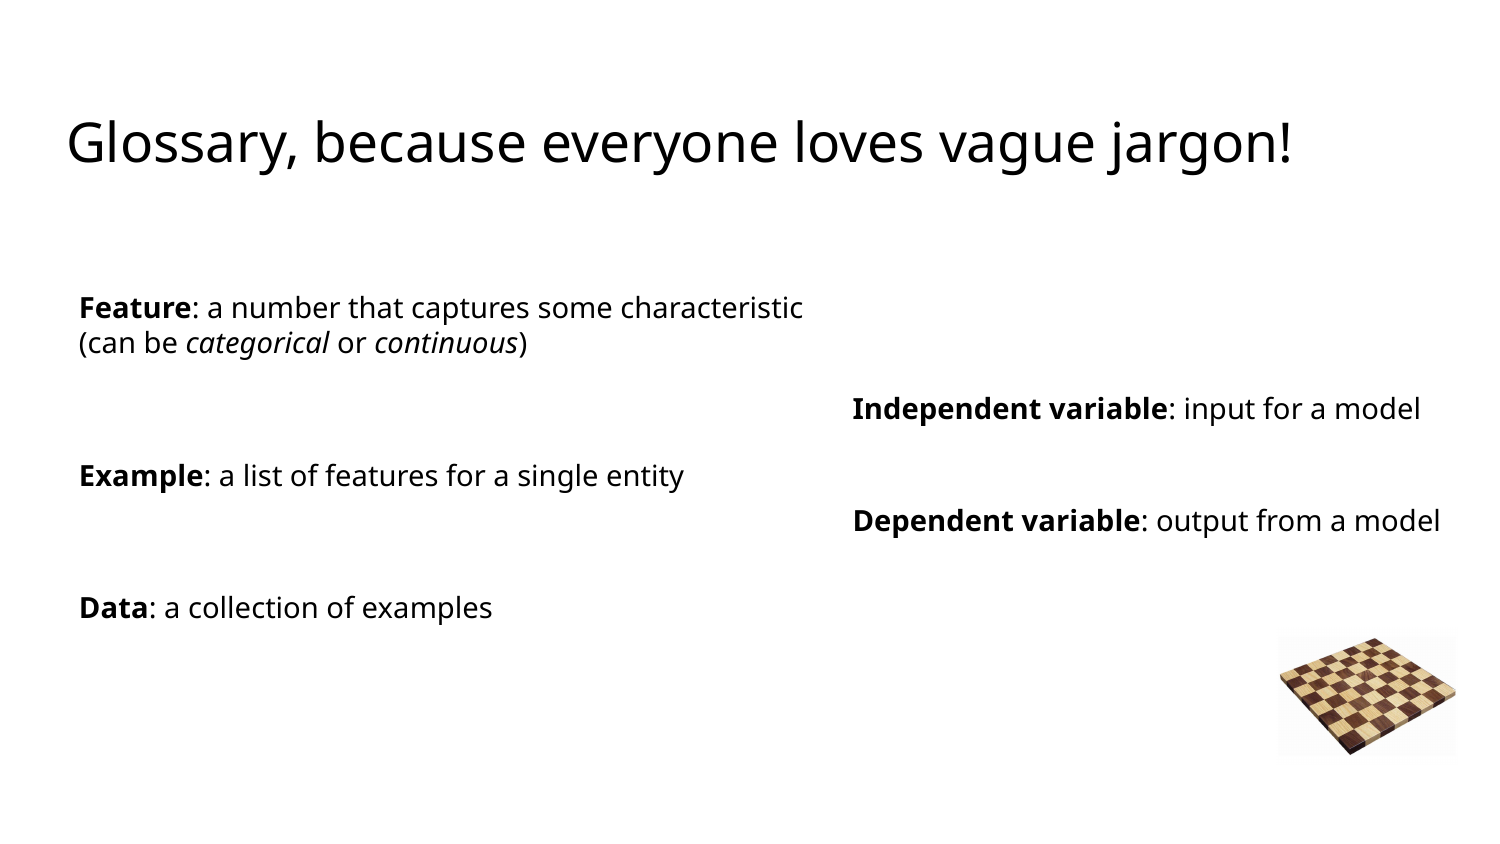

# Glossary, because everyone loves vague jargon!
Feature: a number that captures some characteristic
(can be categorical or continuous)
Independent variable: input for a model
Example: a list of features for a single entity
Dependent variable: output from a model
Data: a collection of examples